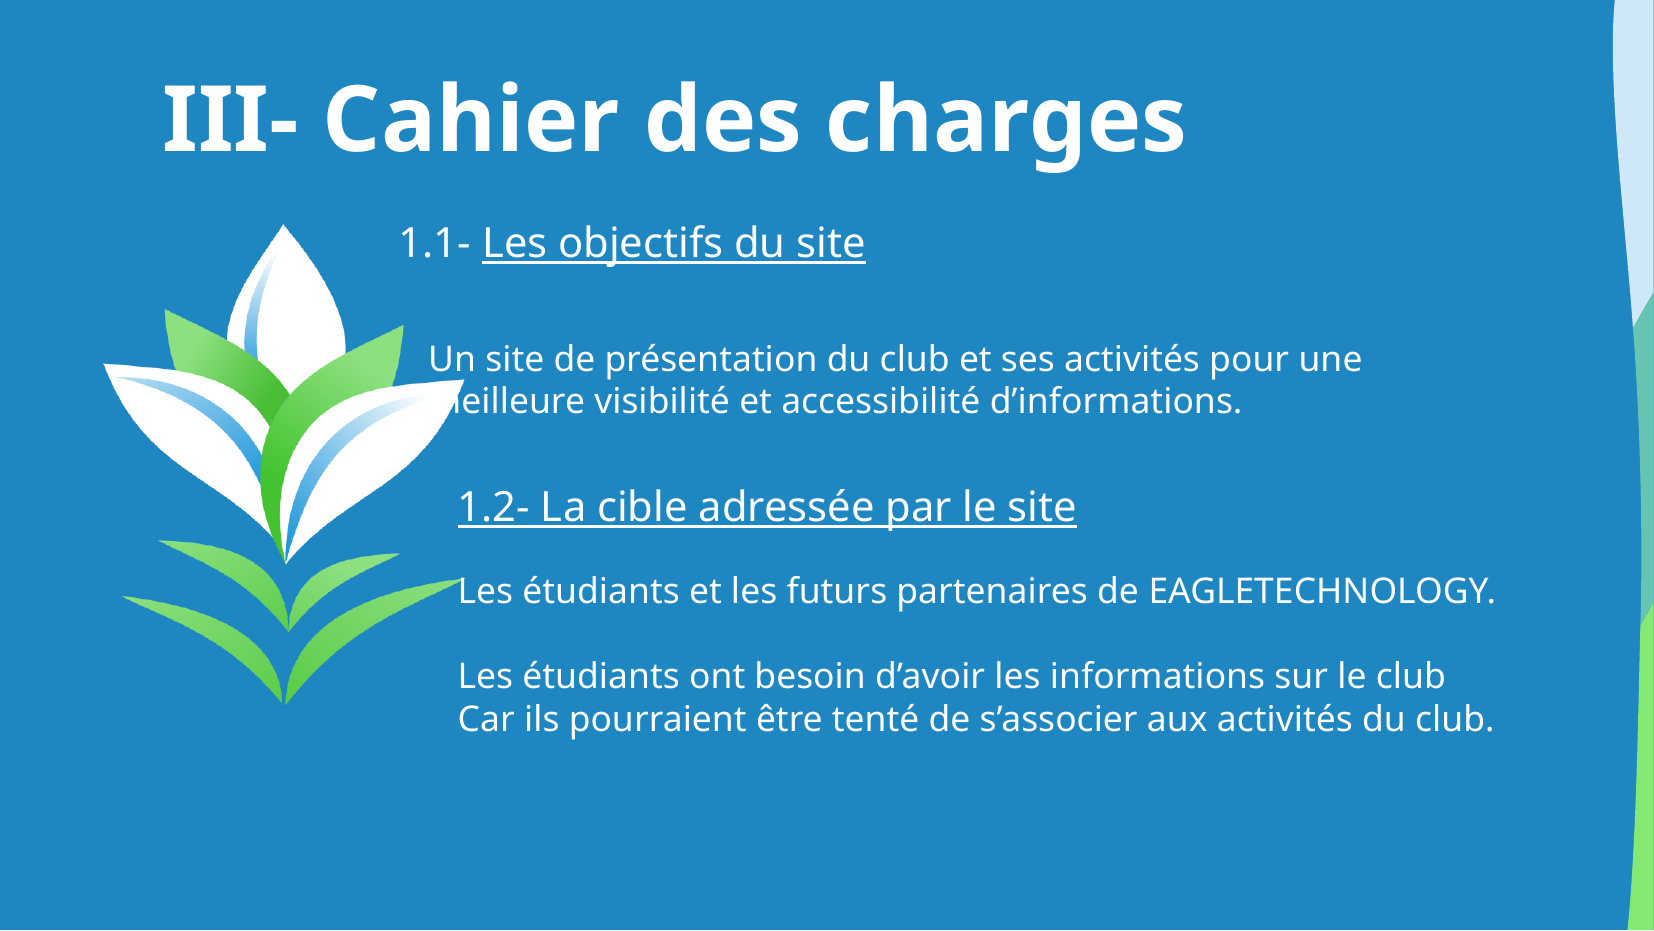

III- Cahier des charges
1.1- Les objectifs du site
Un site de présentation du club et ses activités pour une meilleure visibilité et accessibilité d’informations.
1.2- La cible adressée par le site
Les étudiants et les futurs partenaires de EAGLETECHNOLOGY.
Les étudiants ont besoin d’avoir les informations sur le club
Car ils pourraient être tenté de s’associer aux activités du club.